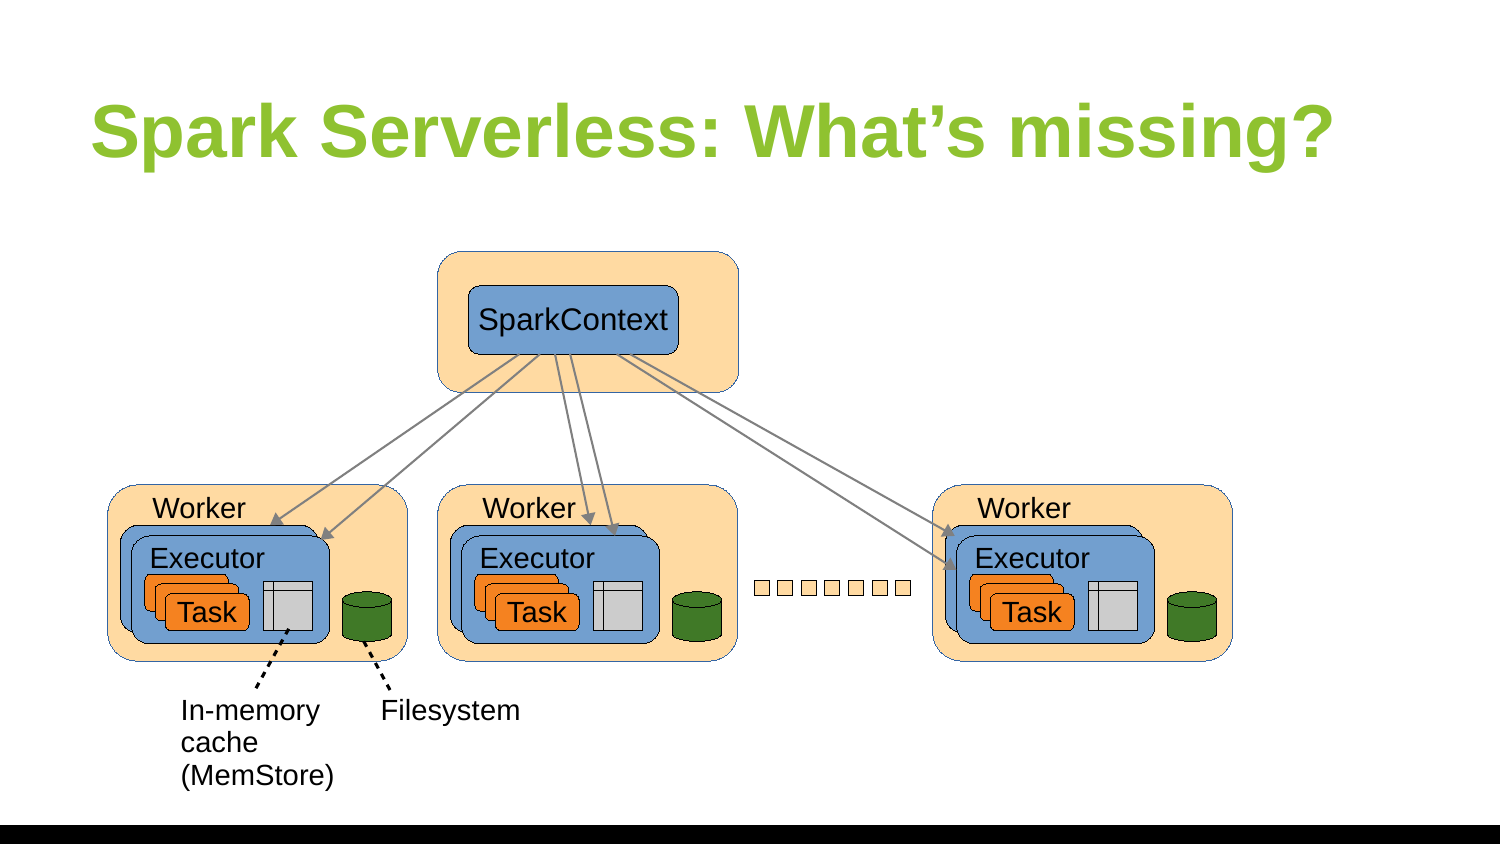

#
Spark Serverless: What’s missing?
SparkContext
Worker
Executor
Task
Worker
Executor
Task
Worker
Executor
Task
In-memory
cache
(MemStore)
Filesystem